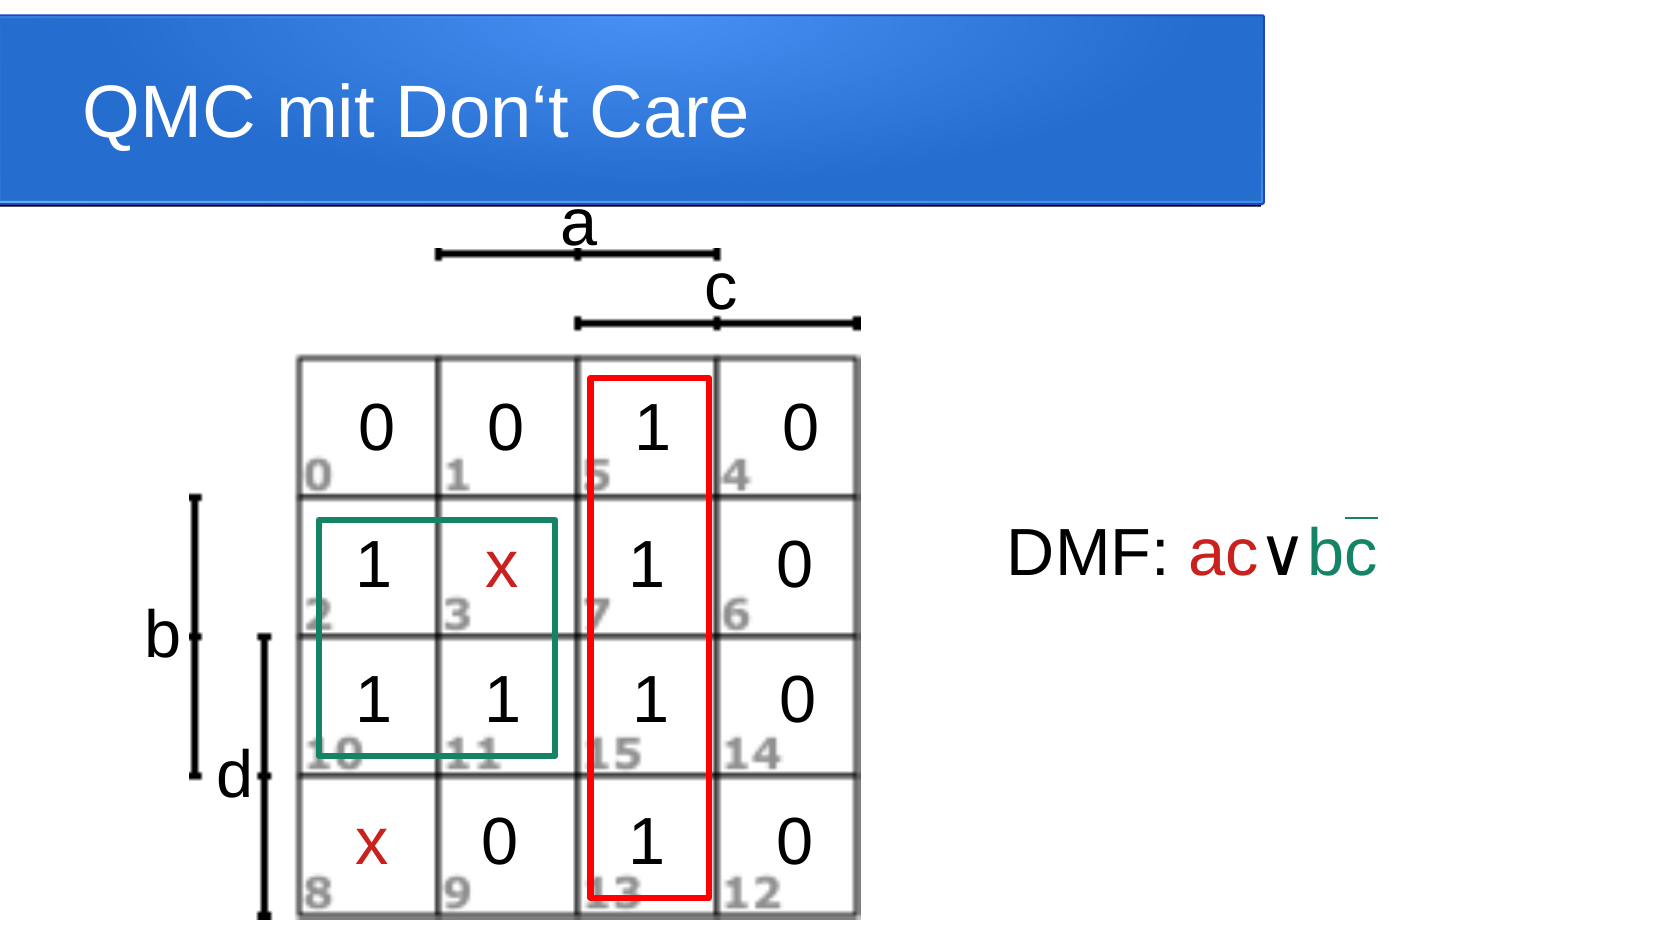

# QMC mit Don‘t Care
a
c
0 0 1 0
DMF: ac∨bc
1 x 1 0
b
1 1 1 0
d
x 0 1 0